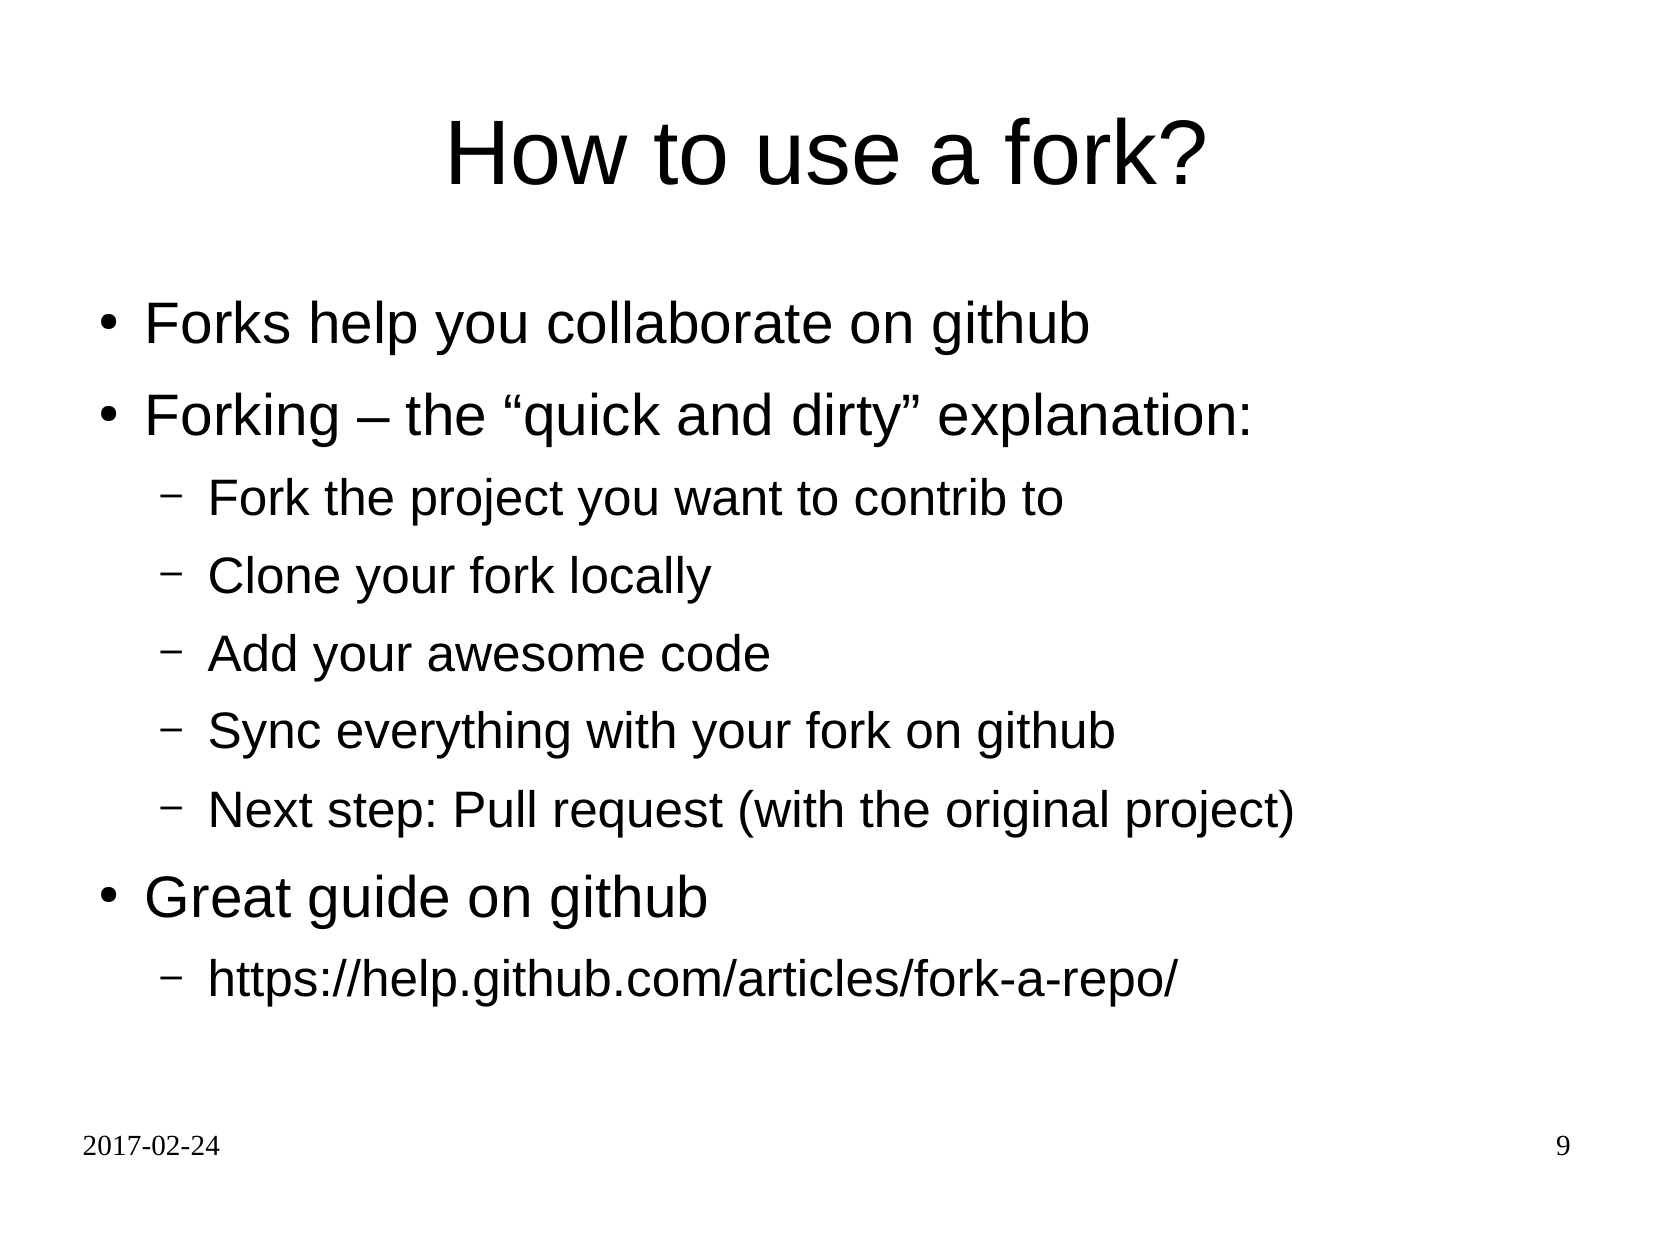

# How to use a fork?
Forks help you collaborate on github
Forking – the “quick and dirty” explanation:
Fork the project you want to contrib to
Clone your fork locally
Add your awesome code
Sync everything with your fork on github
Next step: Pull request (with the original project)
Great guide on github
https://help.github.com/articles/fork-a-repo/
2017-02-24
9